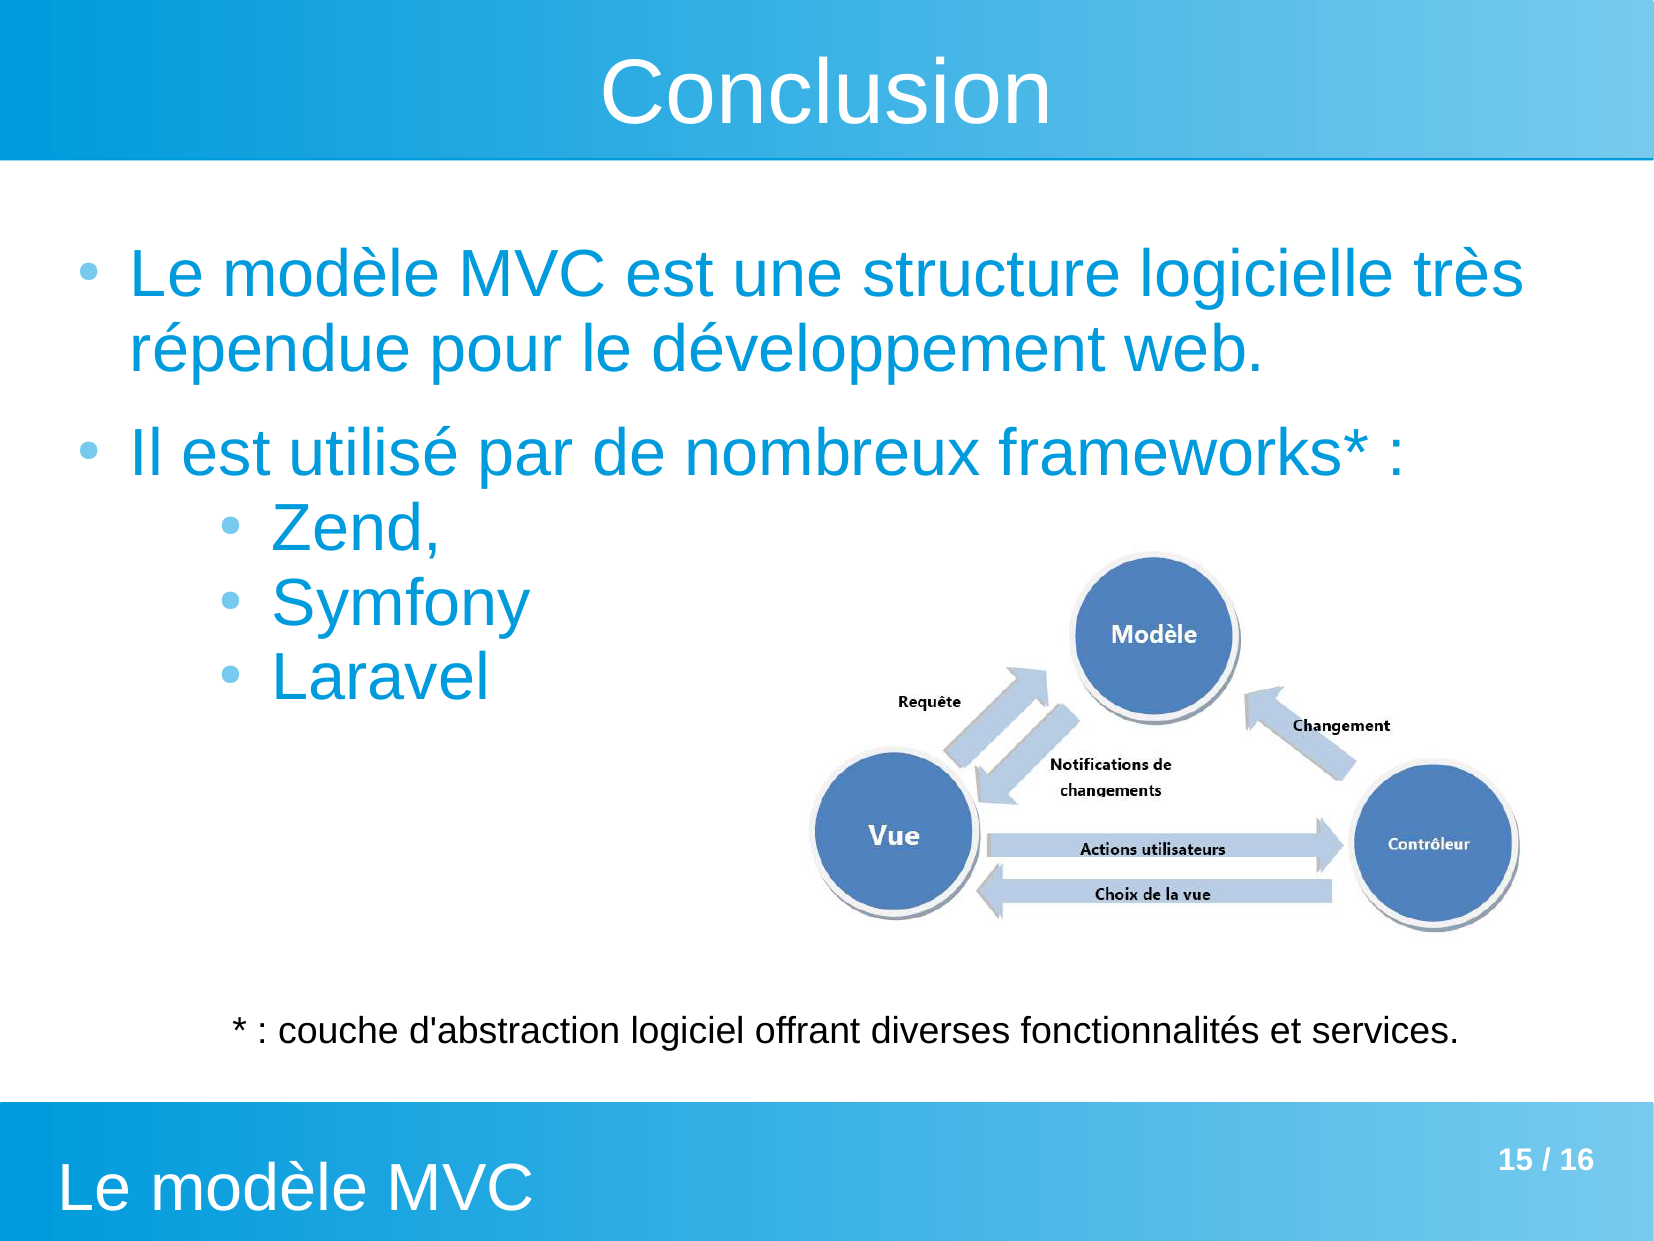

# Conclusion
Le modèle MVC est une structure logicielle très répendue pour le développement web.
Il est utilisé par de nombreux frameworks* :
Zend,
Symfony
Laravel
* : couche d'abstraction logiciel offrant diverses fonctionnalités et services.
15